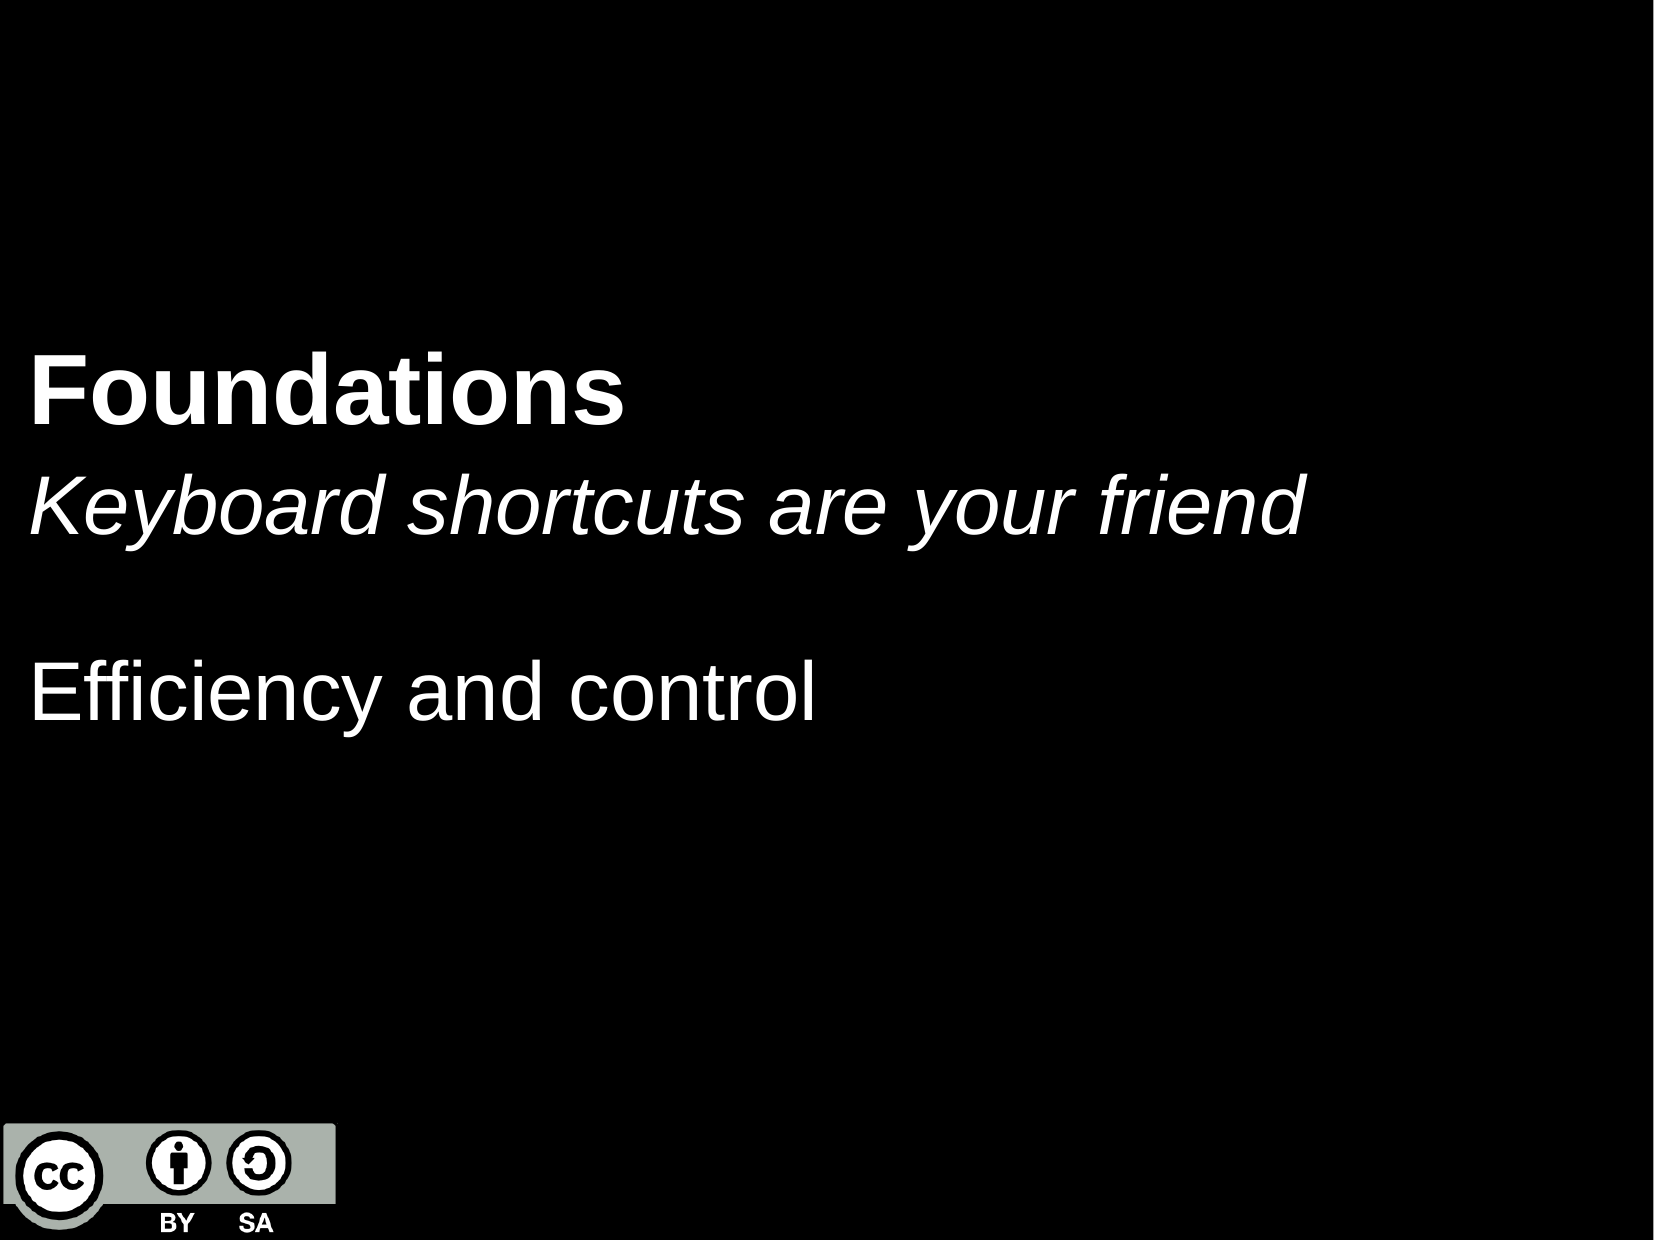

Foundations
Keyboard shortcuts are your friend
Efficiency and control